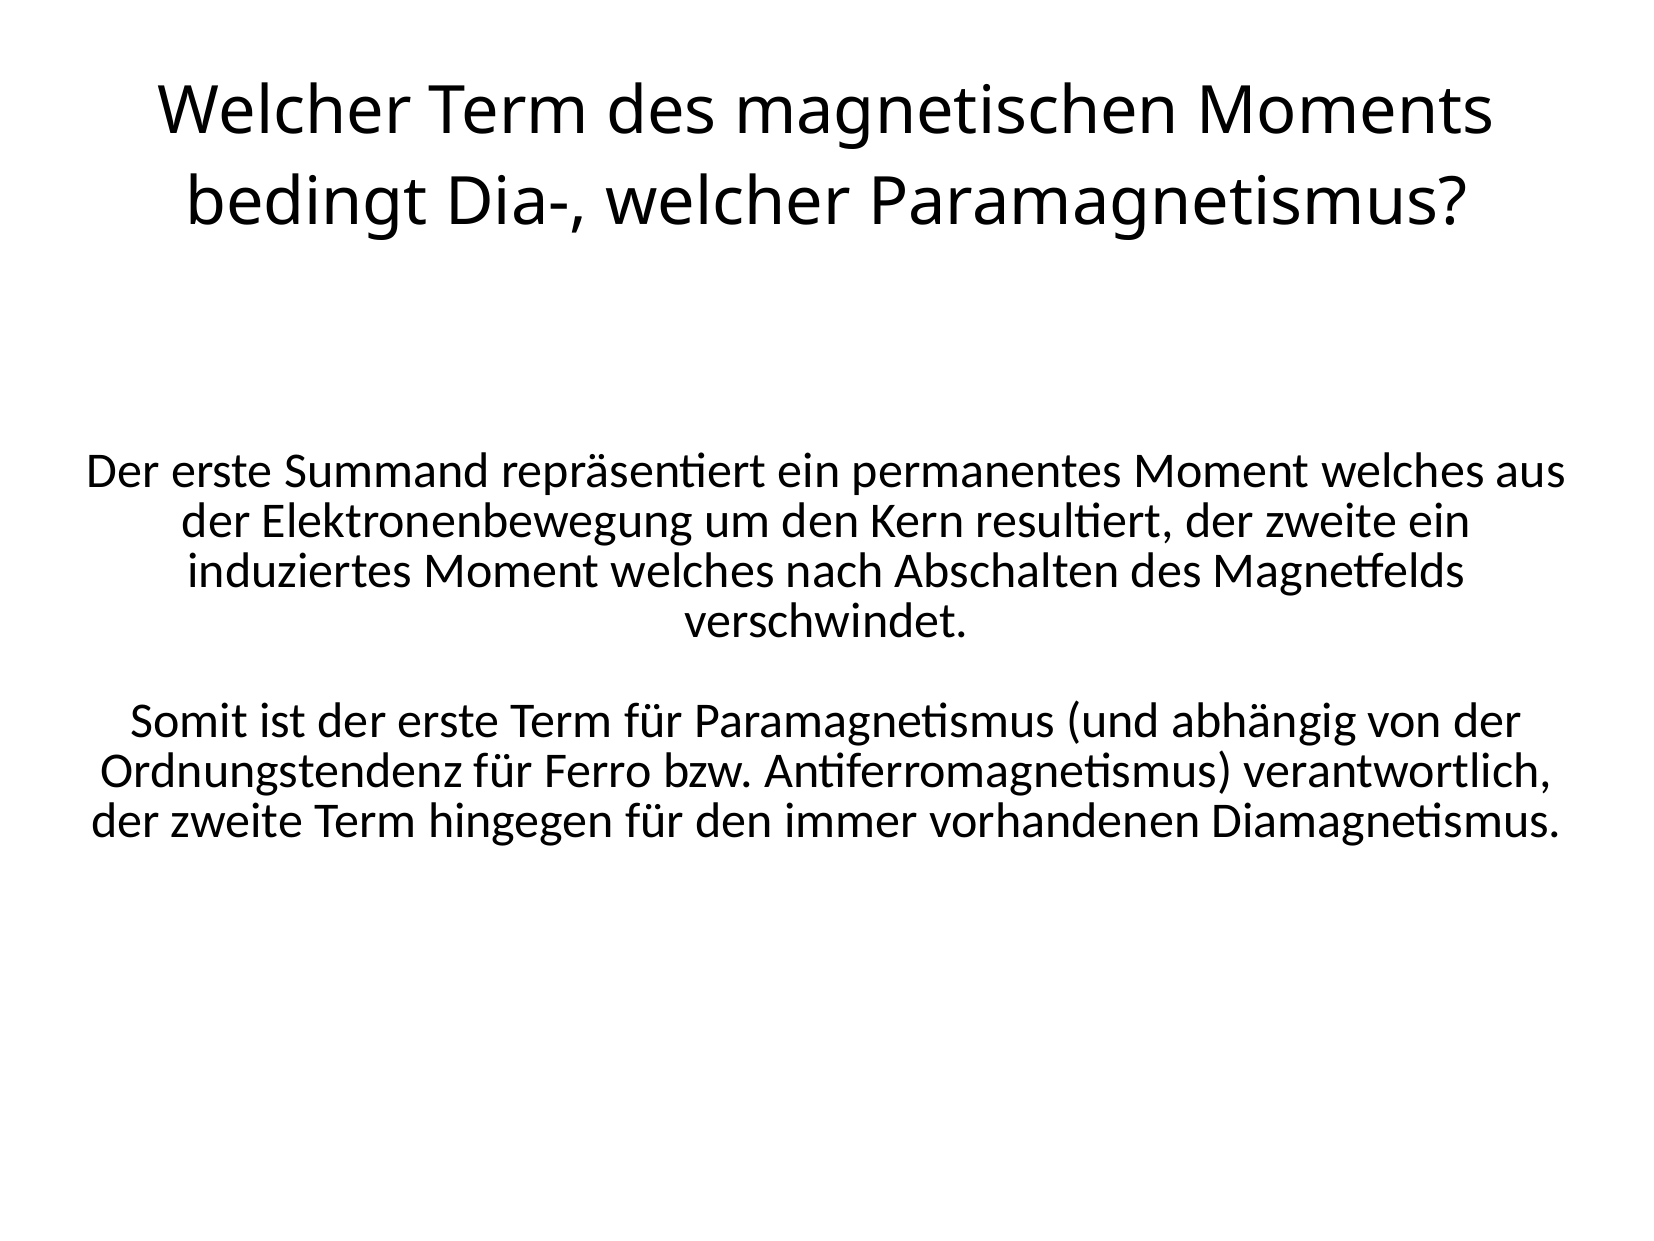

# Welcher Term des magnetischen Moments bedingt Dia-, welcher Paramagnetismus?
Der erste Summand repräsentiert ein permanentes Moment welches aus der Elektronenbewegung um den Kern resultiert, der zweite ein induziertes Moment welches nach Abschalten des Magnetfelds verschwindet.
Somit ist der erste Term für Paramagnetismus (und abhängig von der Ordnungstendenz für Ferro bzw. Antiferromagnetismus) verantwortlich, der zweite Term hingegen für den immer vorhandenen Diamagnetismus.